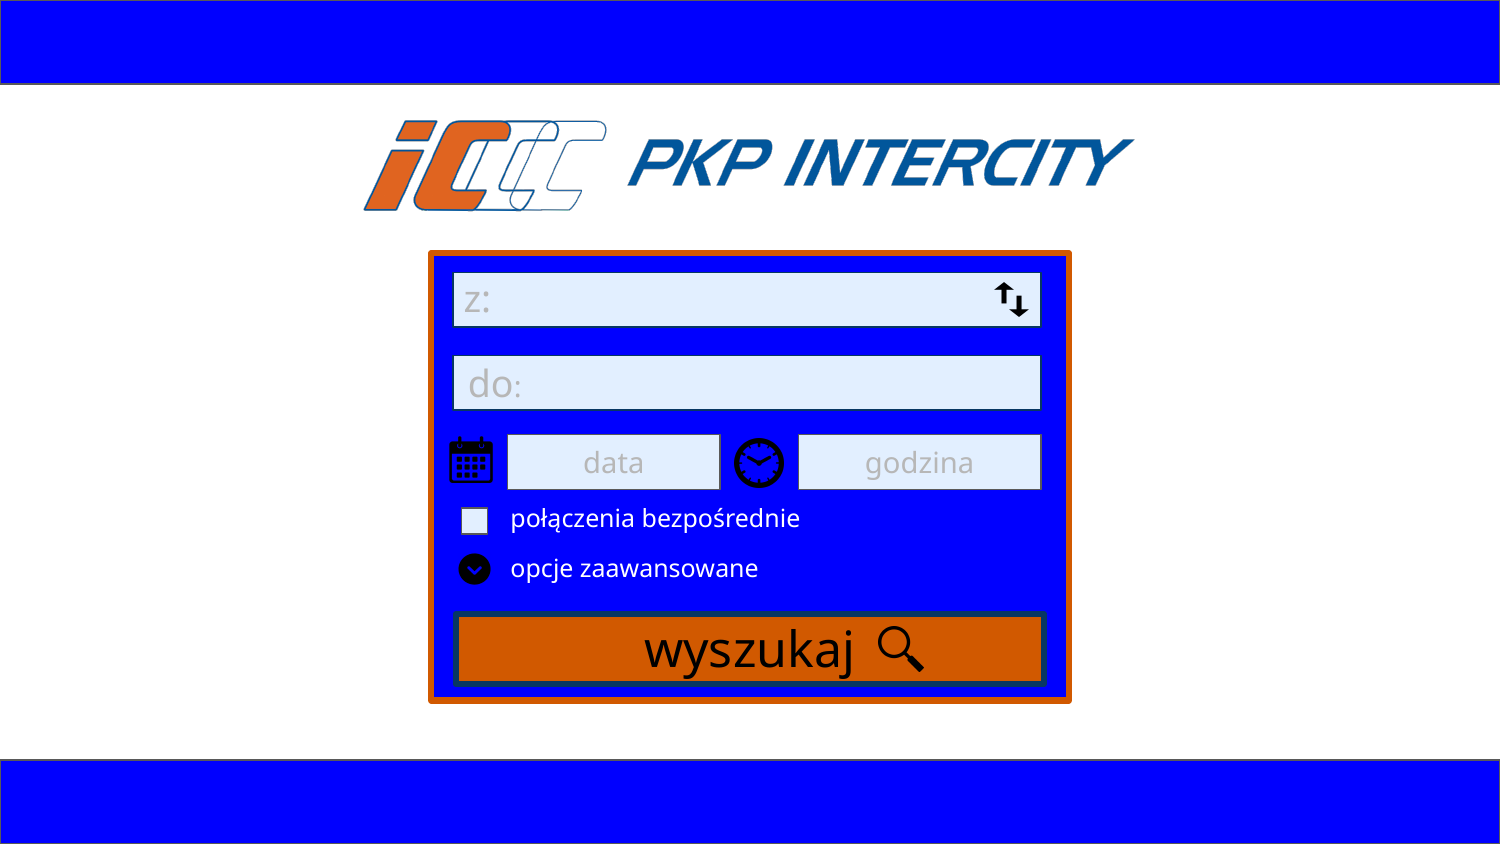

z:
do:
data
godzina
połączenia bezpośrednie
opcje zaawansowane
wyszukaj